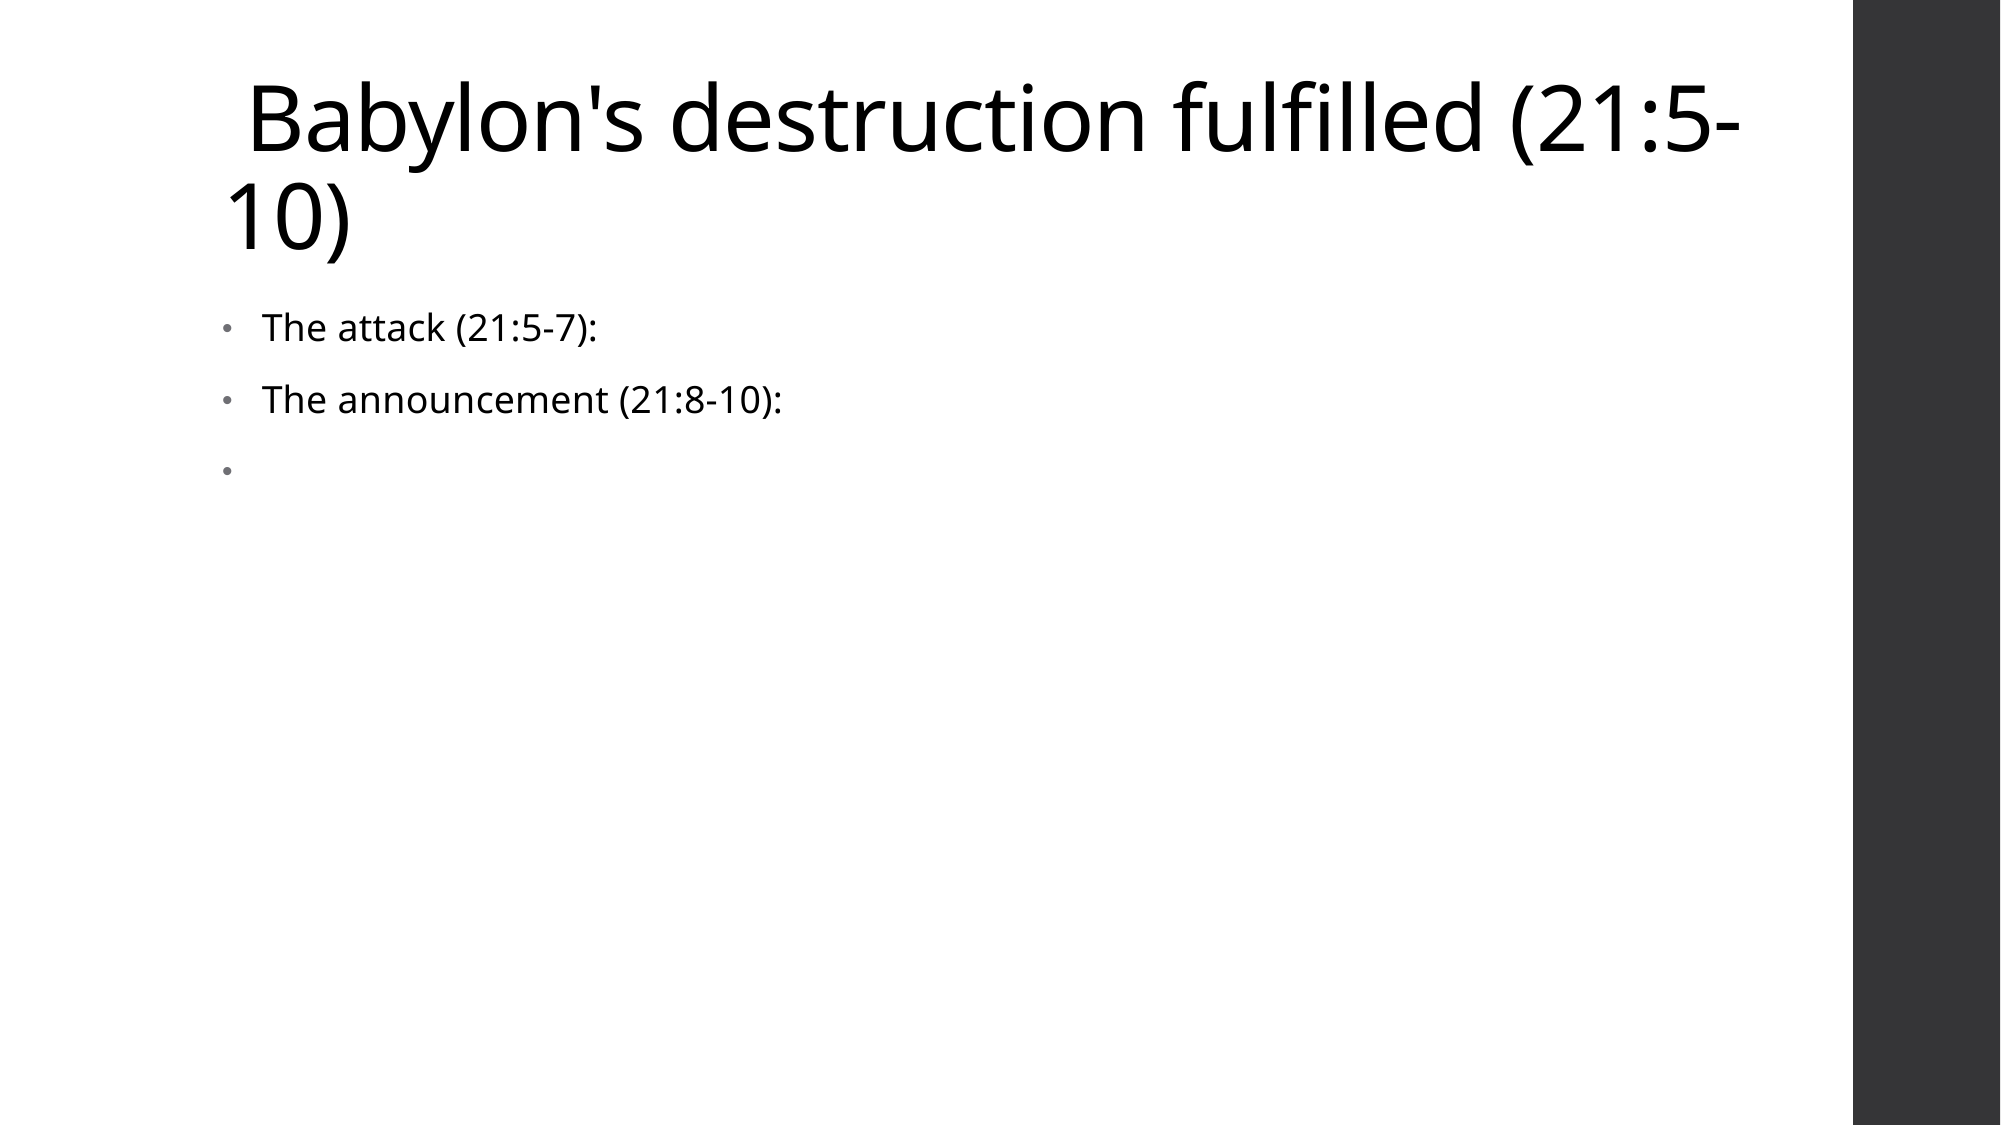

# Babylon's destruction fulfilled (21:5-10)
 The attack (21:5-7):
 The announcement (21:8-10):